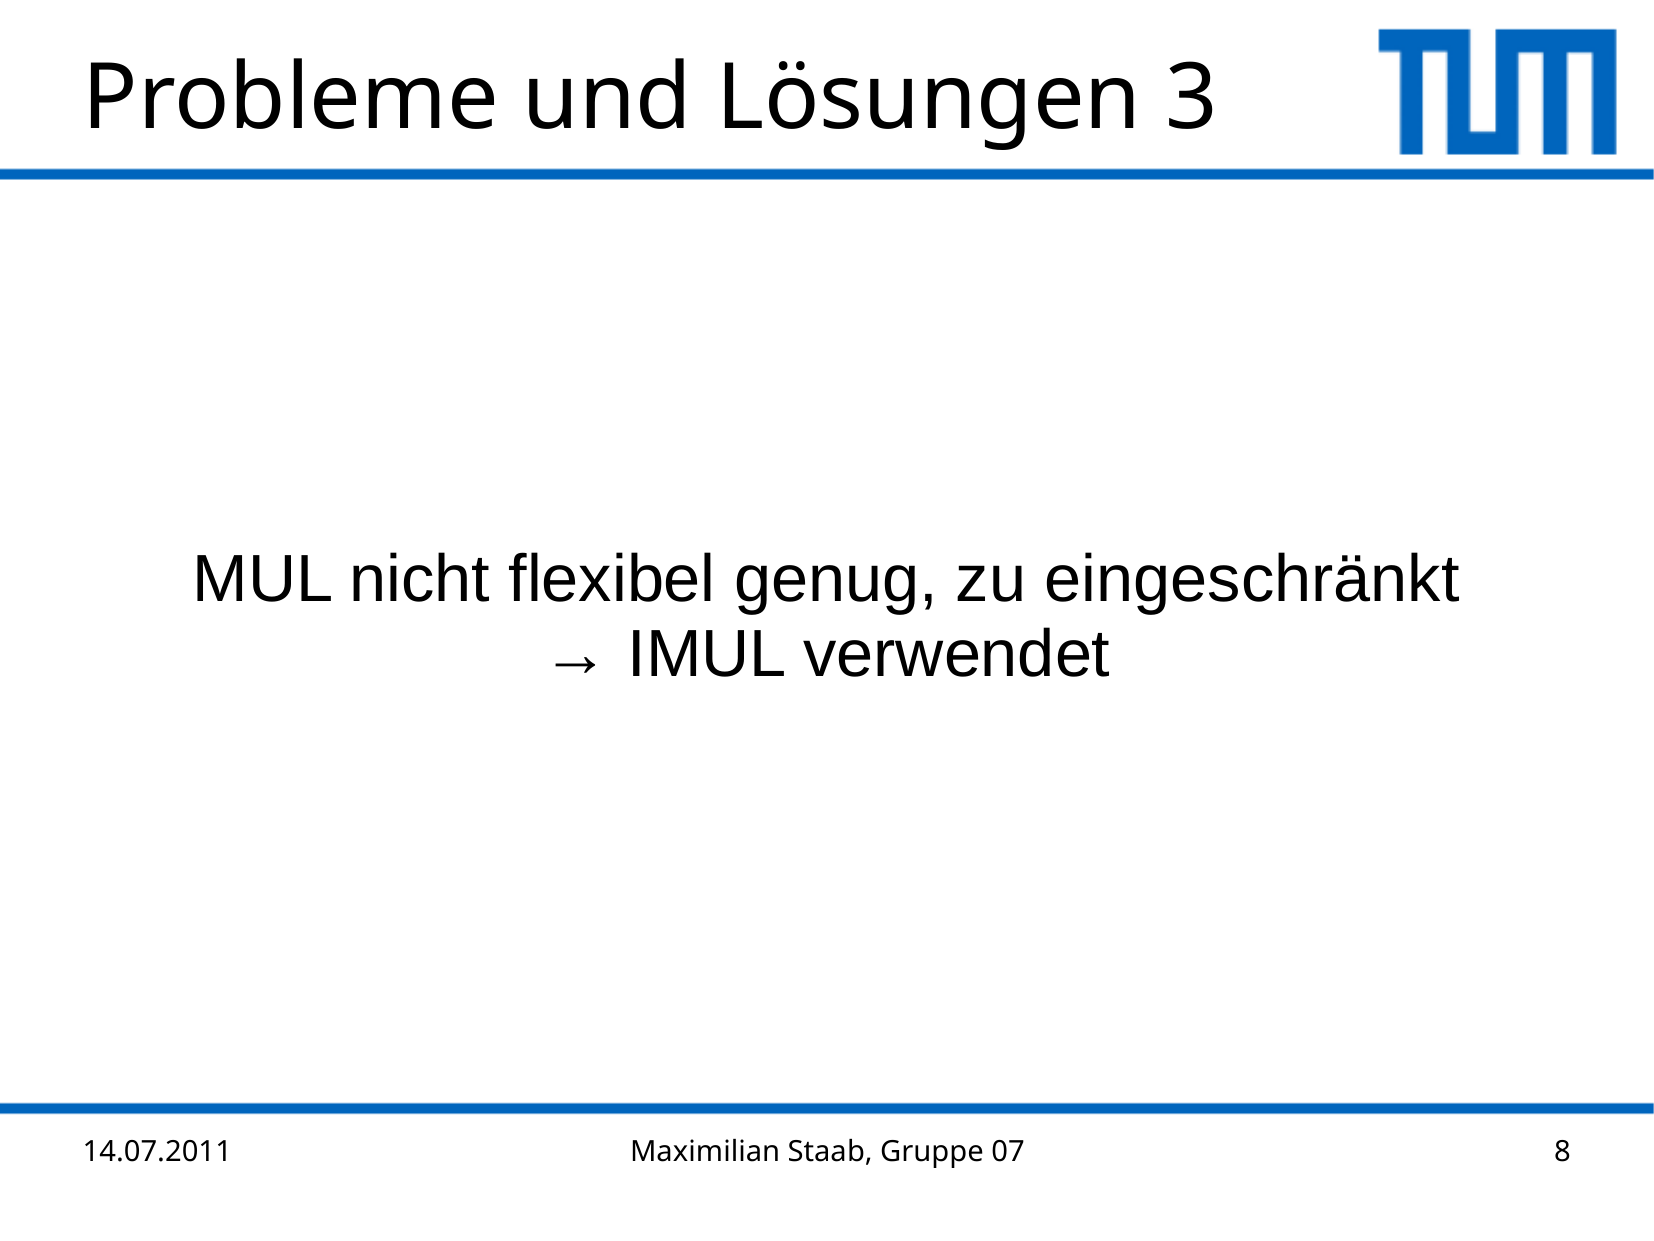

# Probleme und Lösungen 3
MUL nicht flexibel genug, zu eingeschränkt
→ IMUL verwendet
14.07.2011
Maximilian Staab, Gruppe 07
8